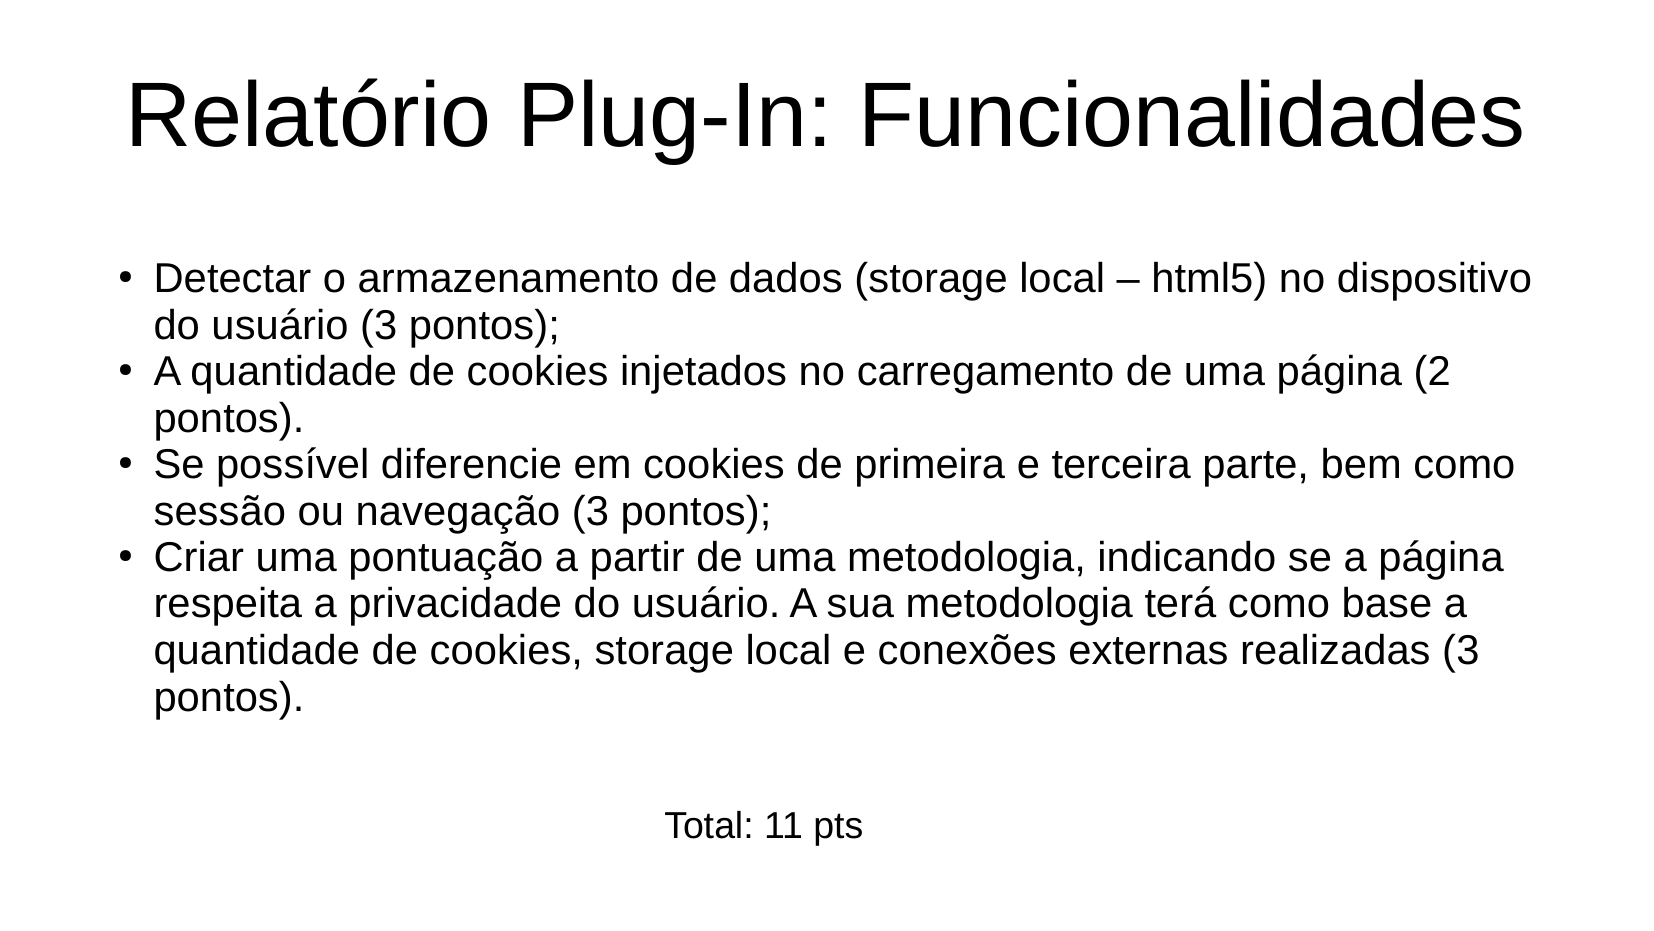

# Relatório Plug-In: Funcionalidades
Detectar o armazenamento de dados (storage local – html5) no dispositivo do usuário (3 pontos);
A quantidade de cookies injetados no carregamento de uma página (2 pontos).
Se possível diferencie em cookies de primeira e terceira parte, bem como sessão ou navegação (3 pontos);
Criar uma pontuação a partir de uma metodologia, indicando se a página respeita a privacidade do usuário. A sua metodologia terá como base a quantidade de cookies, storage local e conexões externas realizadas (3 pontos).
Total: 11 pts